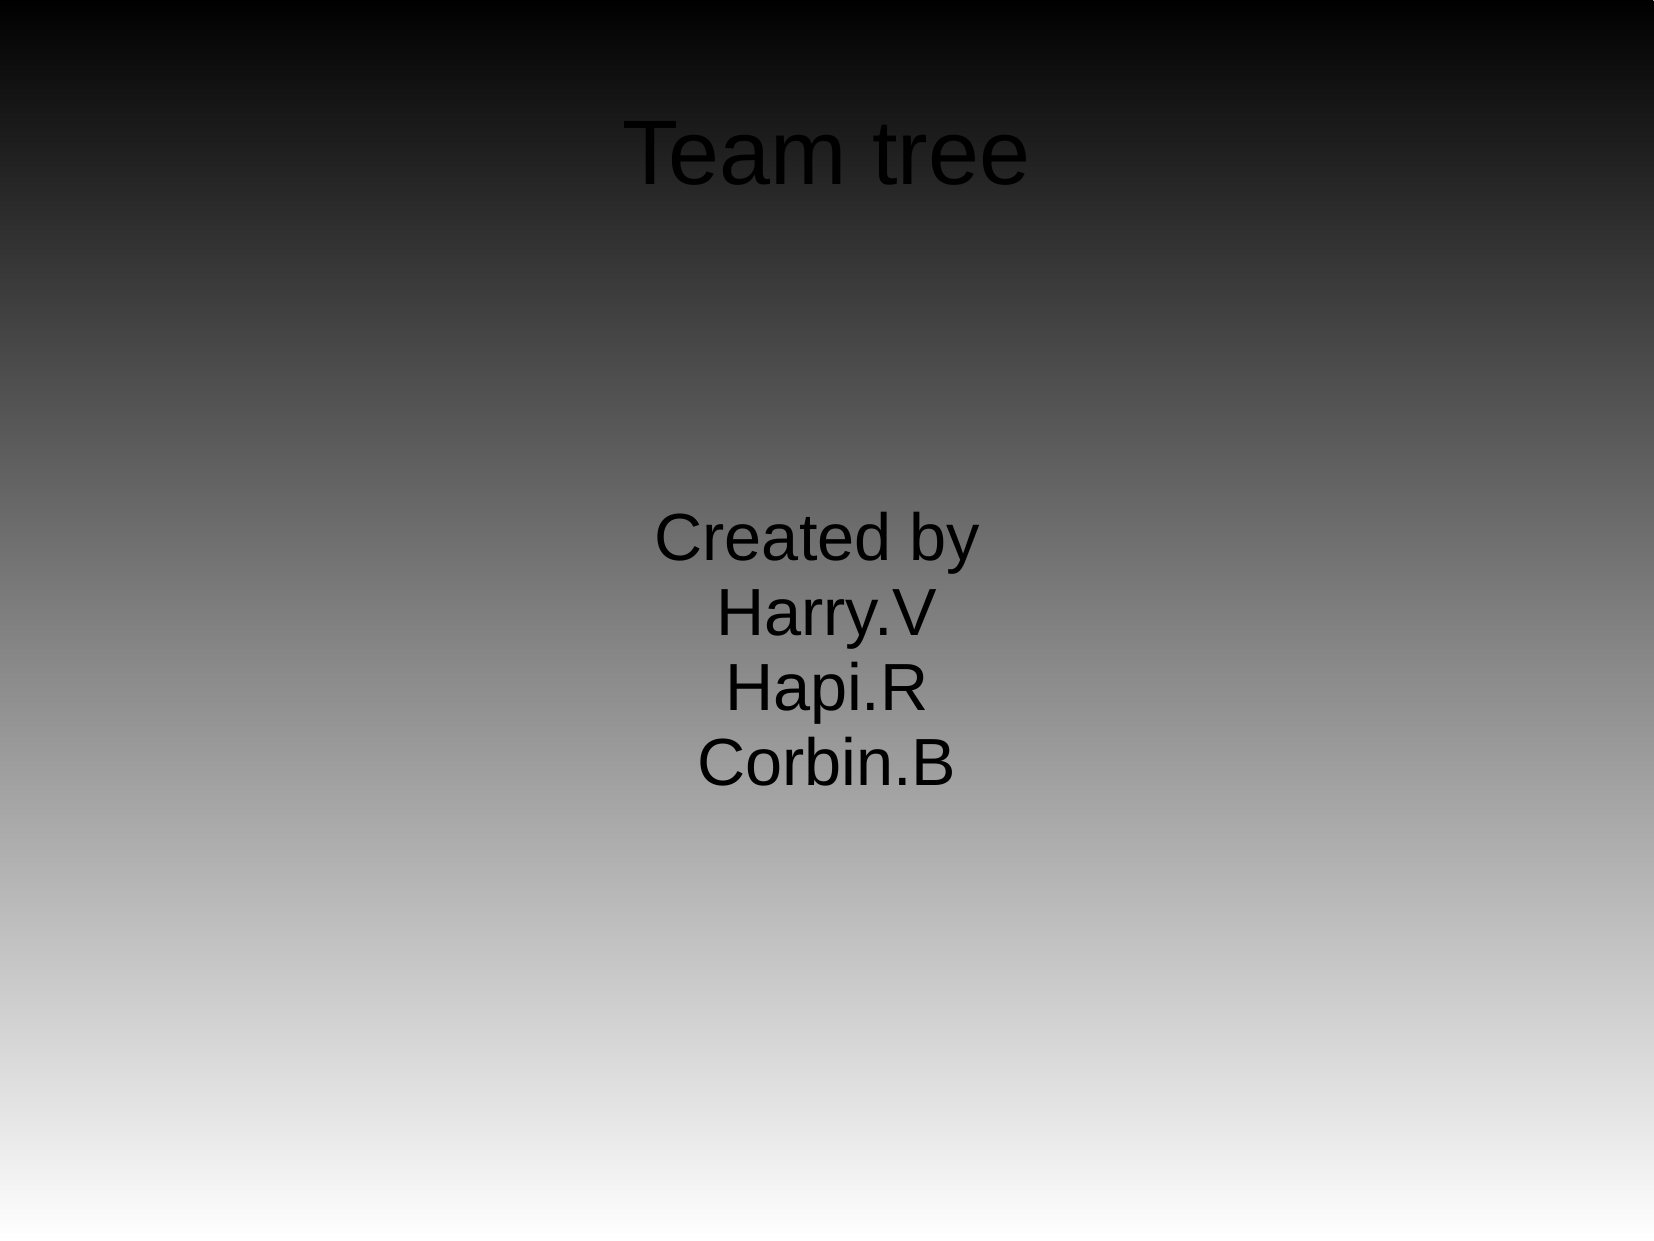

# Team tree
Created by
Harry.V
Hapi.R
Corbin.B